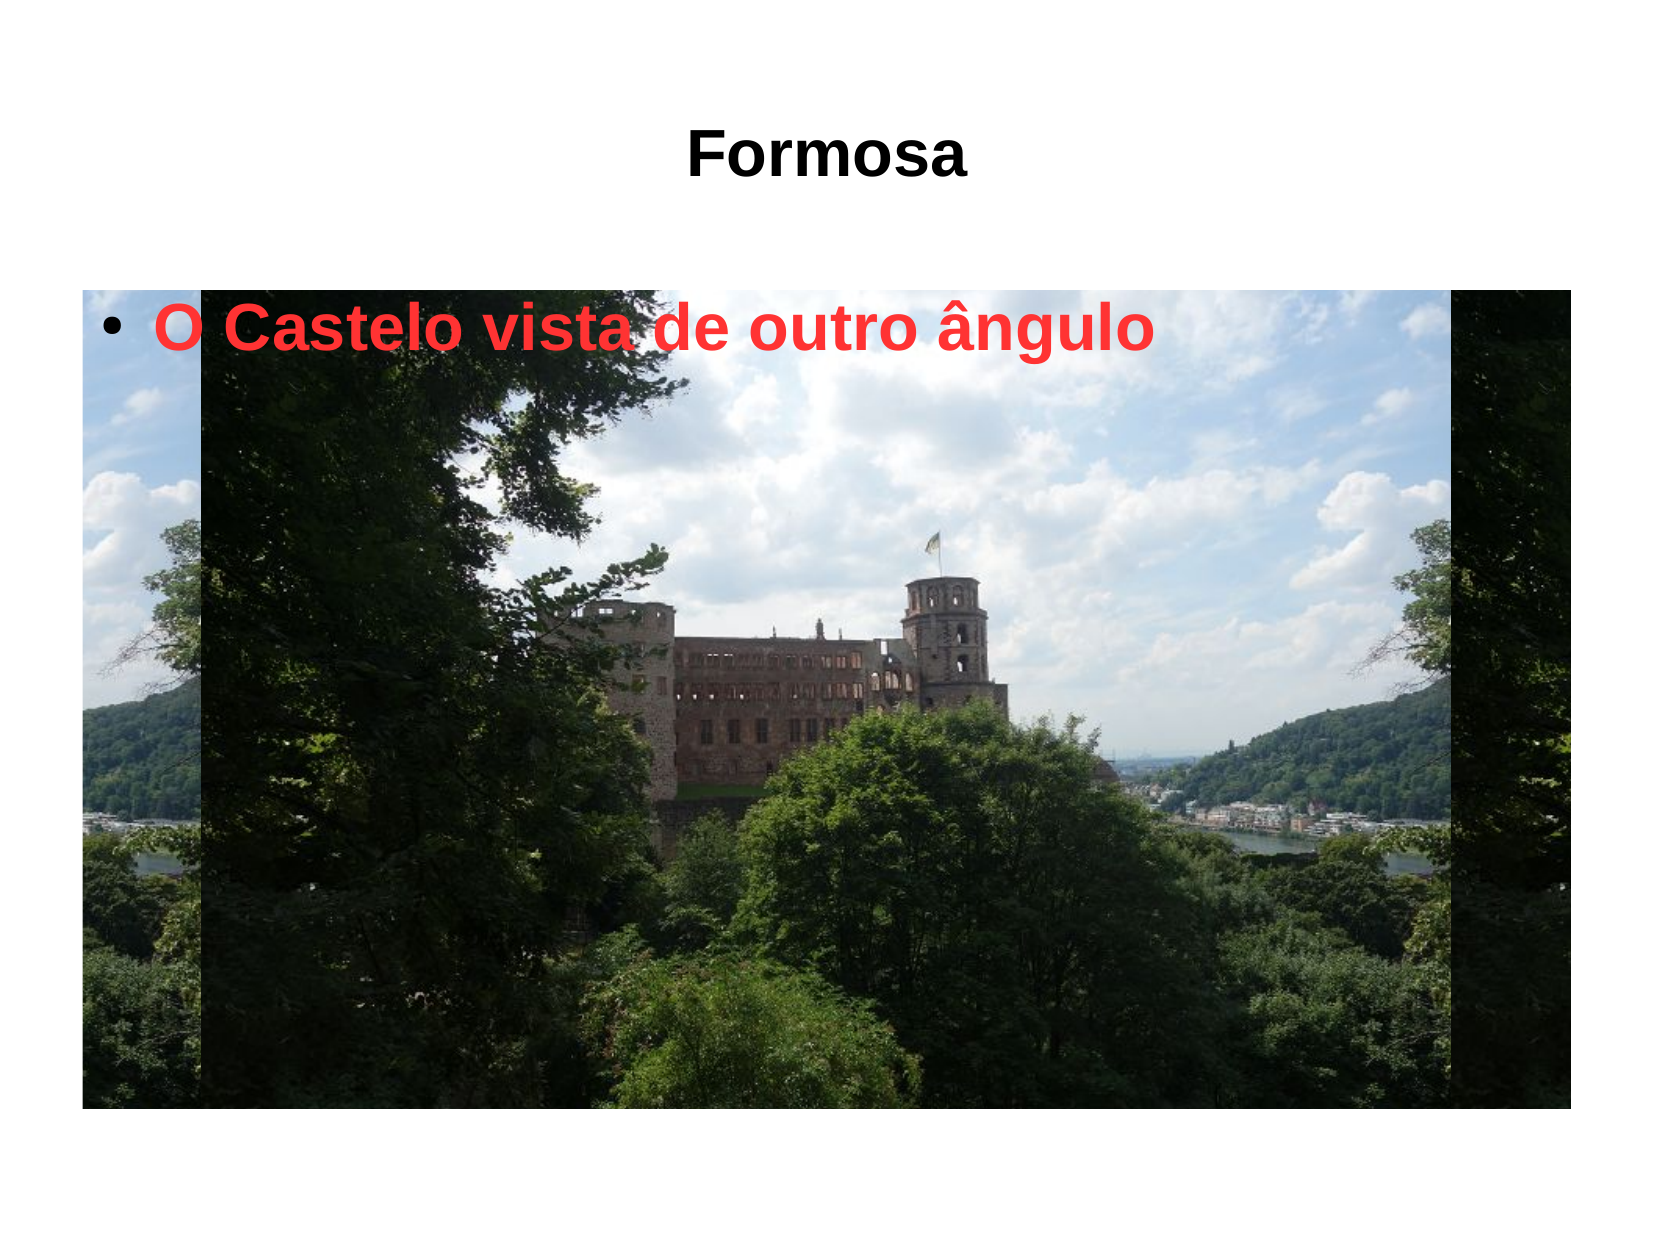

# Formosa
O Castelo vista de outro ângulo